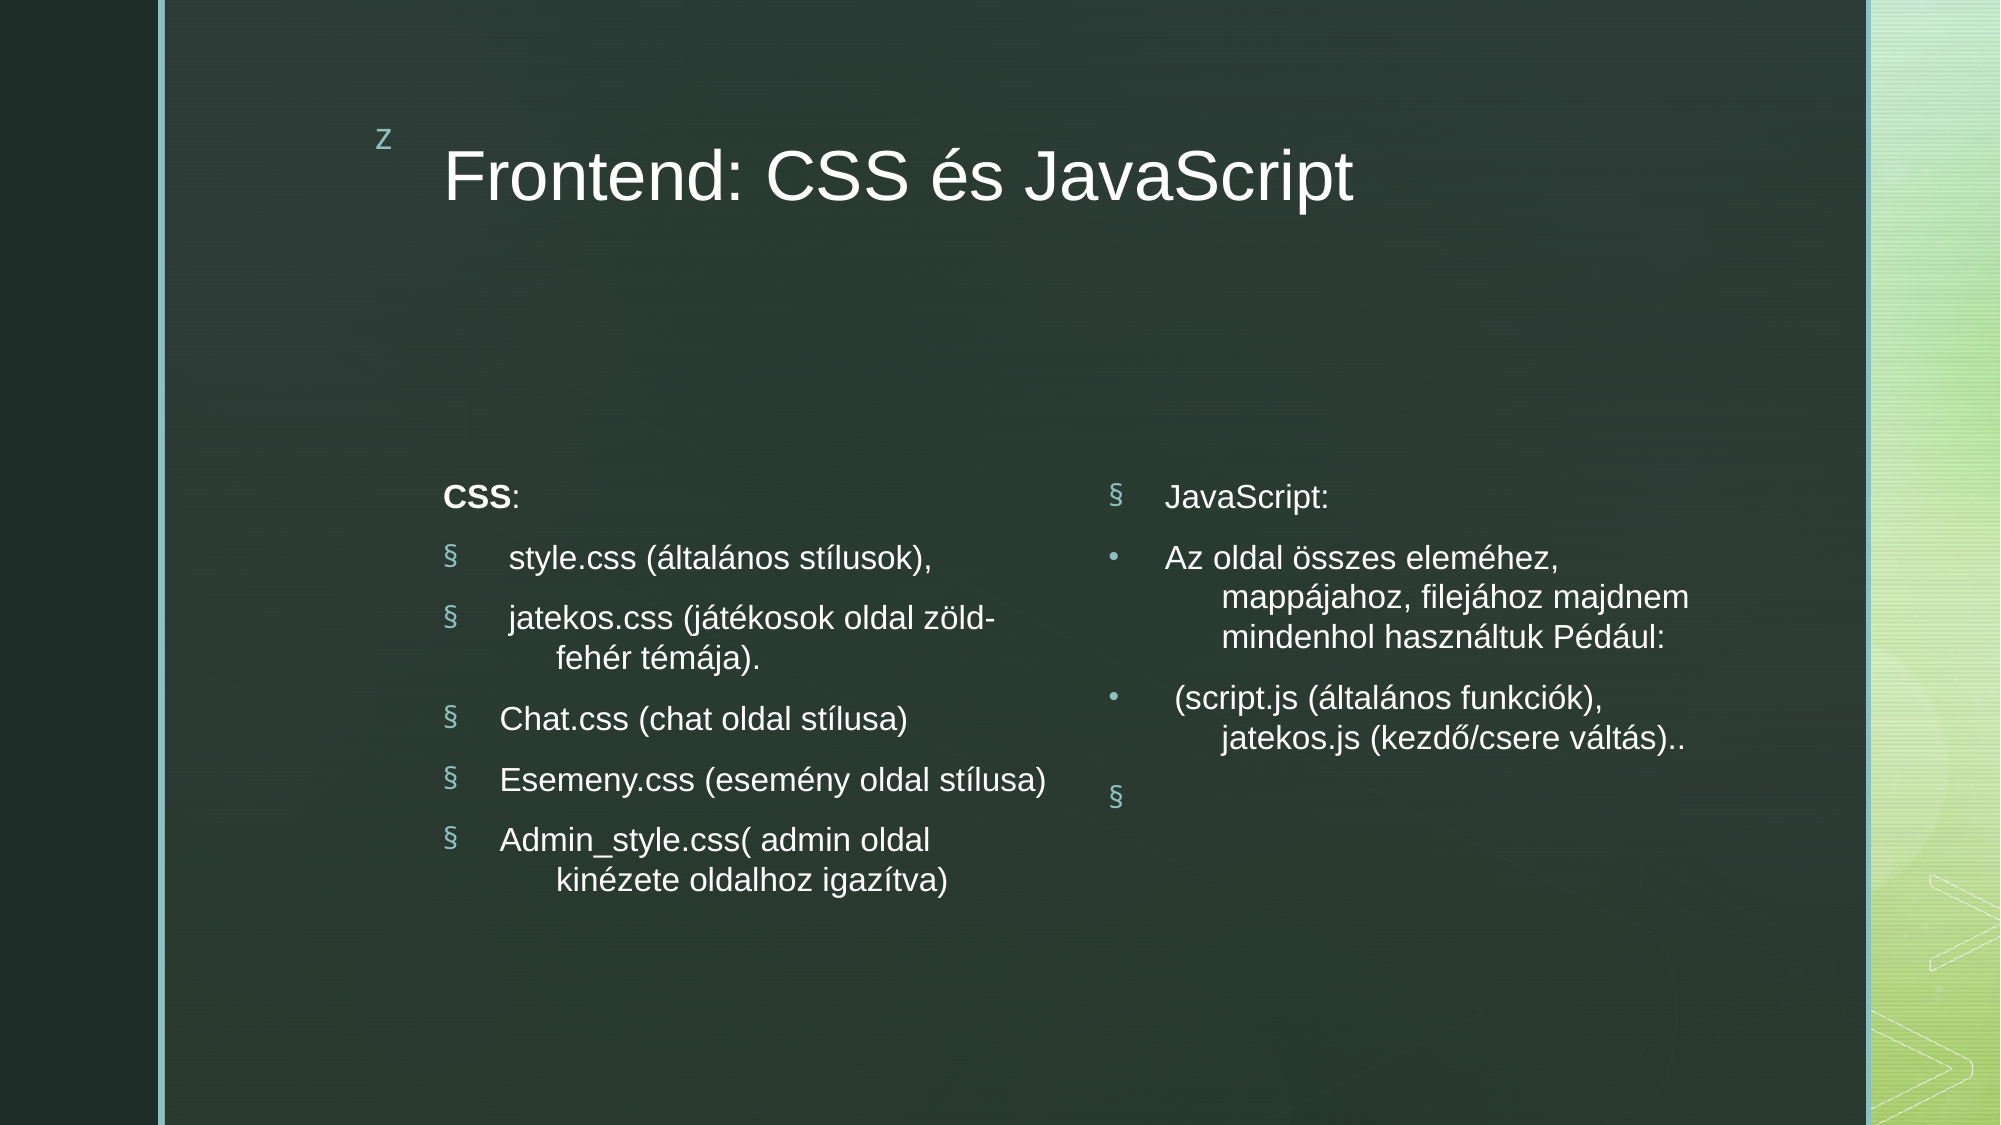

# Frontend: CSS és JavaScript
CSS:
 style.css (általános stílusok),
 jatekos.css (játékosok oldal zöld-fehér témája).
Chat.css (chat oldal stílusa)
Esemeny.css (esemény oldal stílusa)
Admin_style.css( admin oldal kinézete oldalhoz igazítva)
JavaScript:
Az oldal összes eleméhez, mappájahoz, filejához majdnem mindenhol használtuk Pédául:
 (script.js (általános funkciók), jatekos.js (kezdő/csere váltás)..